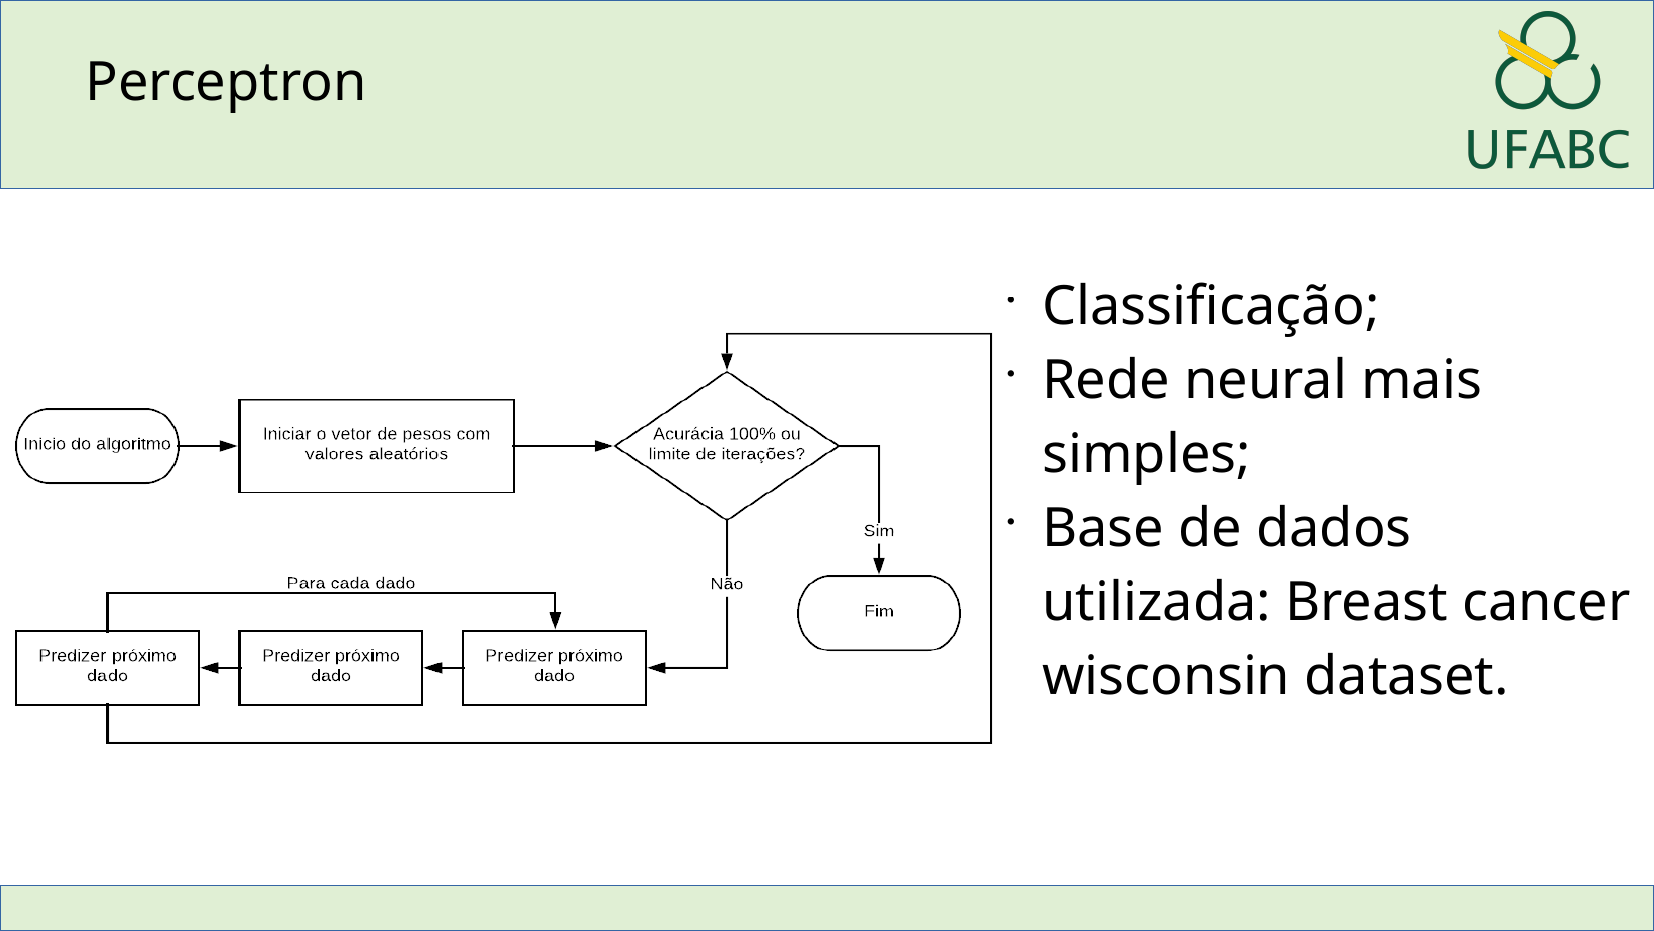

Perceptron
Classificação;
Rede neural mais simples;
Base de dados utilizada: Breast cancer wisconsin dataset.